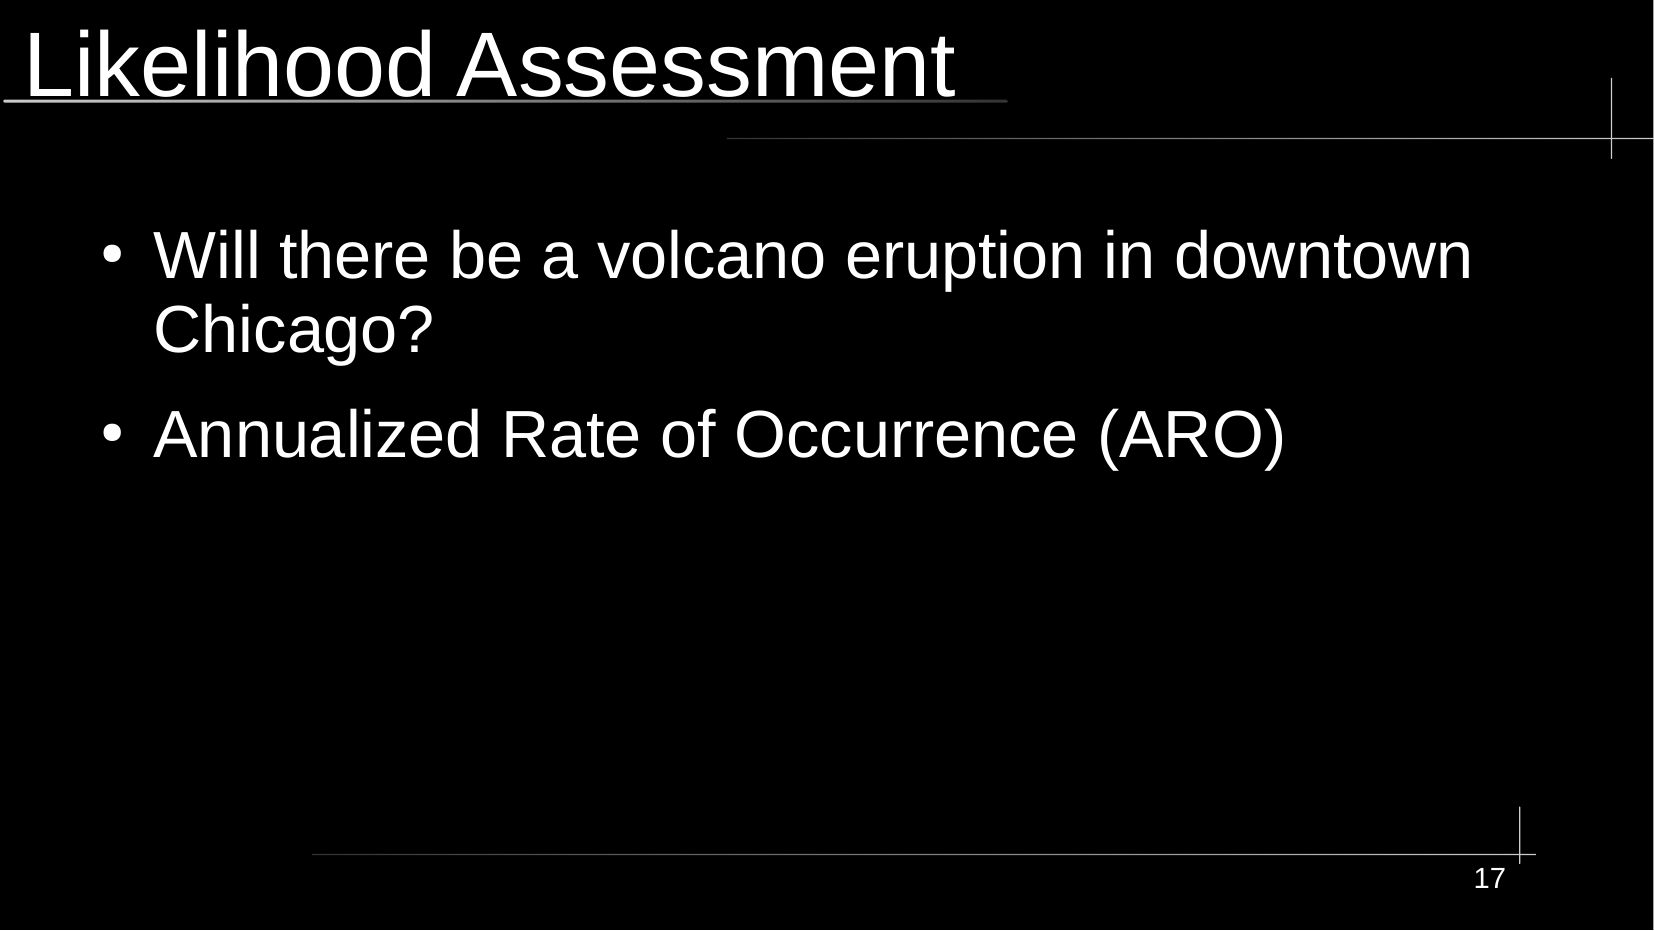

# Likelihood Assessment
Will there be a volcano eruption in downtown Chicago?
Annualized Rate of Occurrence (ARO)
17